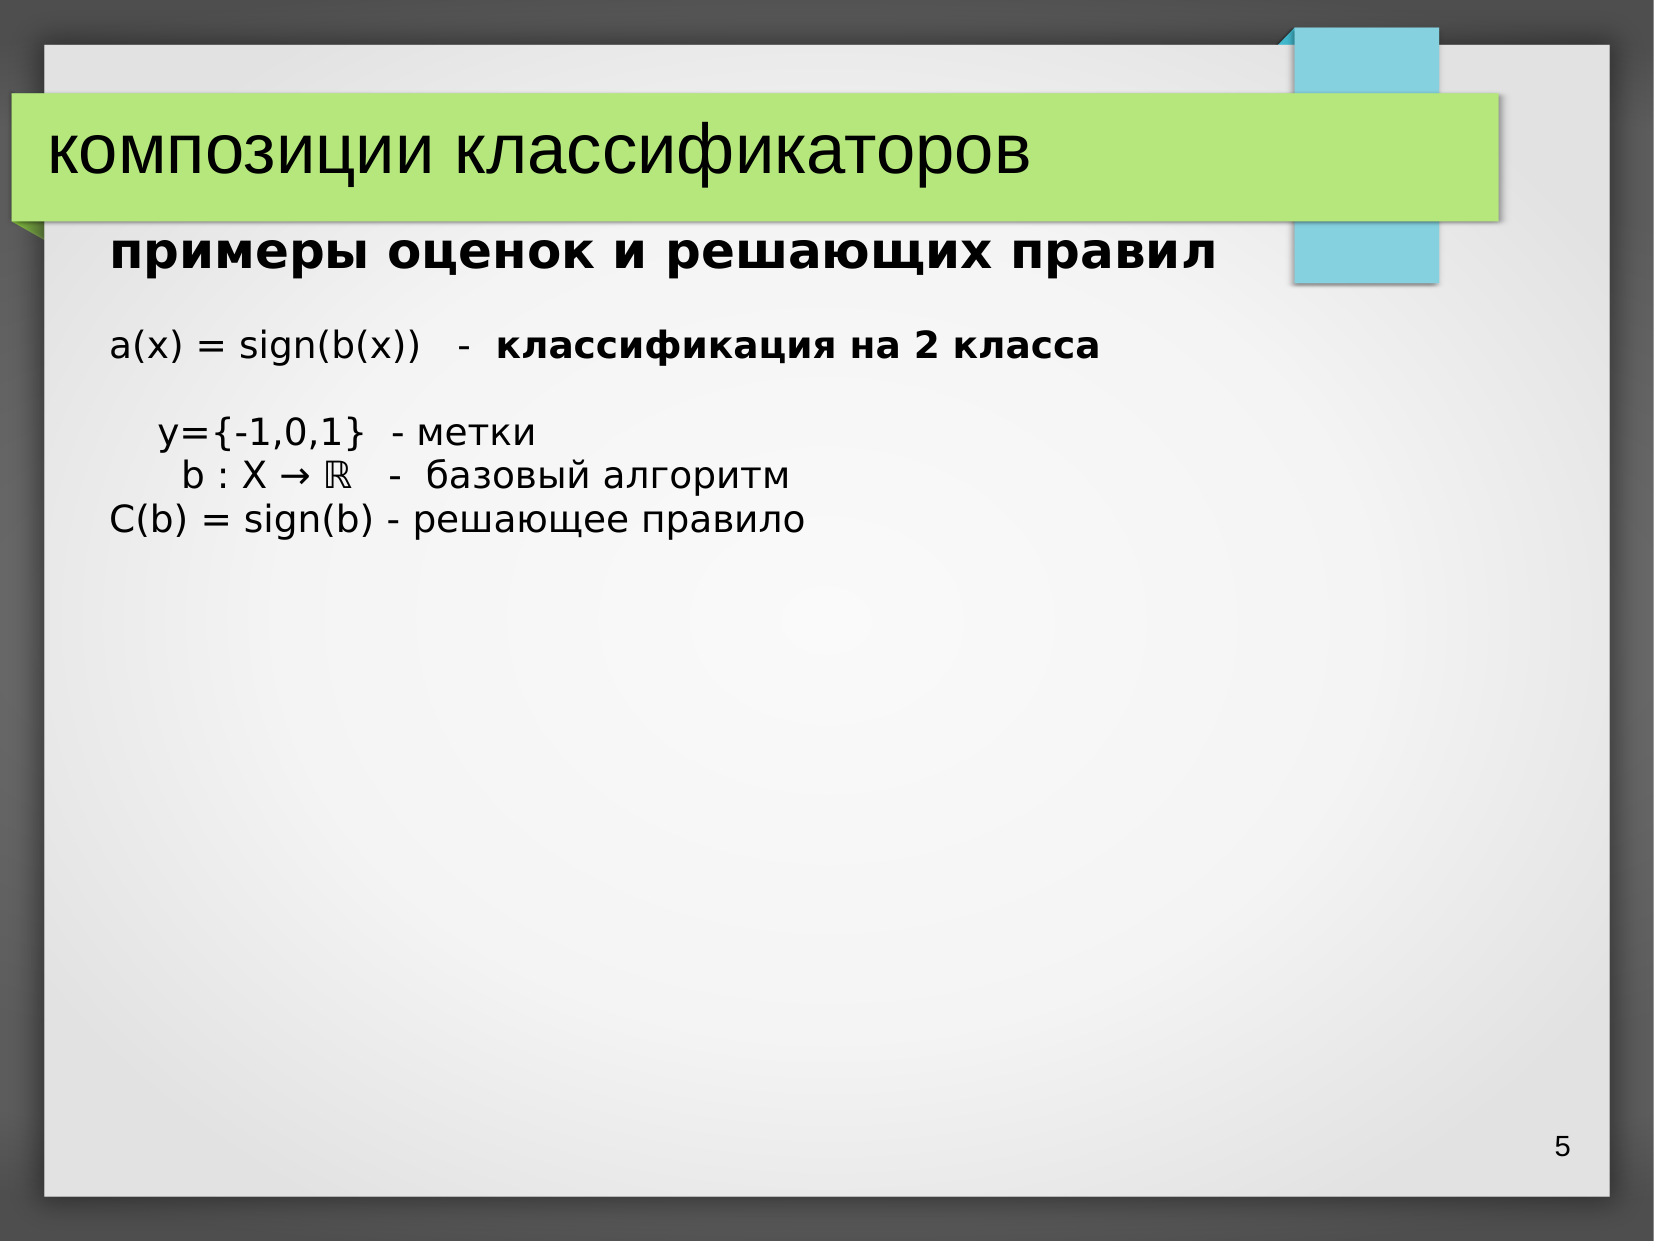

# композиции классификаторов
примеры оценок и решающих правил
a(x) = sign(b(x)) - классификация на 2 класса
 y={-1,0,1} - метки
 b : X → ℝ - базовый алгоритм
C(b) = sign(b) - решающее правило
5